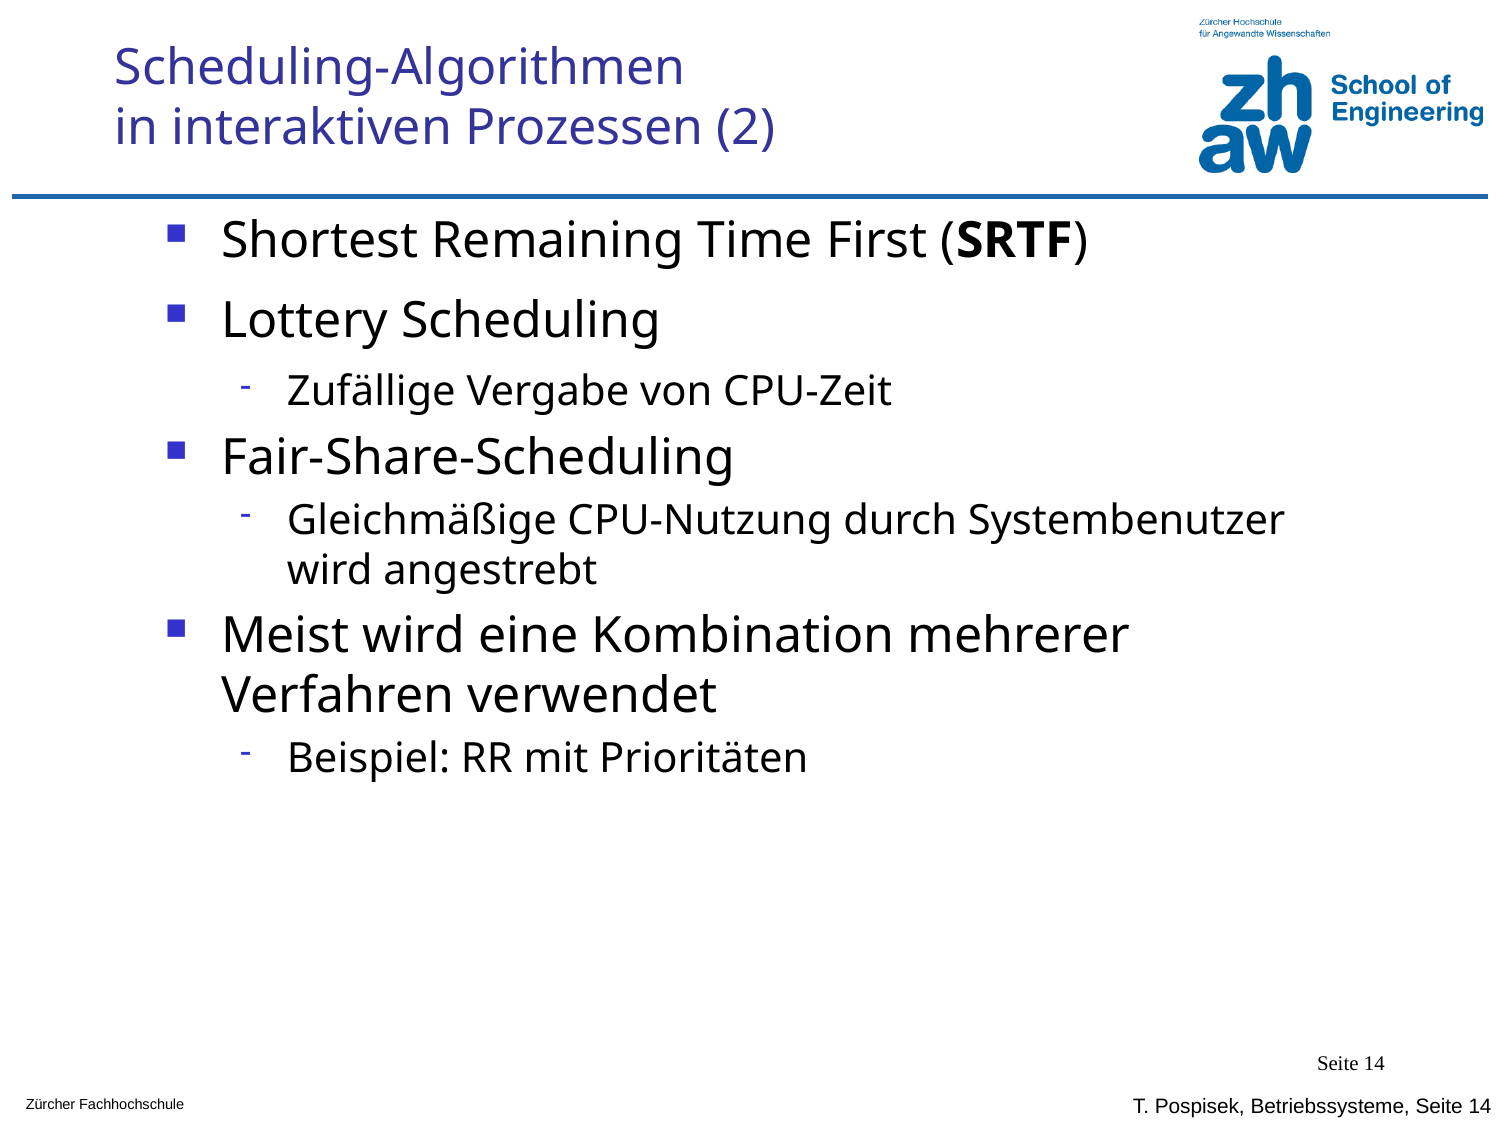

# Scheduling-Algorithmen in interaktiven Prozessen (2)
Shortest Remaining Time First (SRTF)
Lottery Scheduling
Zufällige Vergabe von CPU-Zeit
Fair-Share-Scheduling
Gleichmäßige CPU-Nutzung durch Systembenutzer wird angestrebt
Meist wird eine Kombination mehrerer Verfahren verwendet
Beispiel: RR mit Prioritäten
Seite